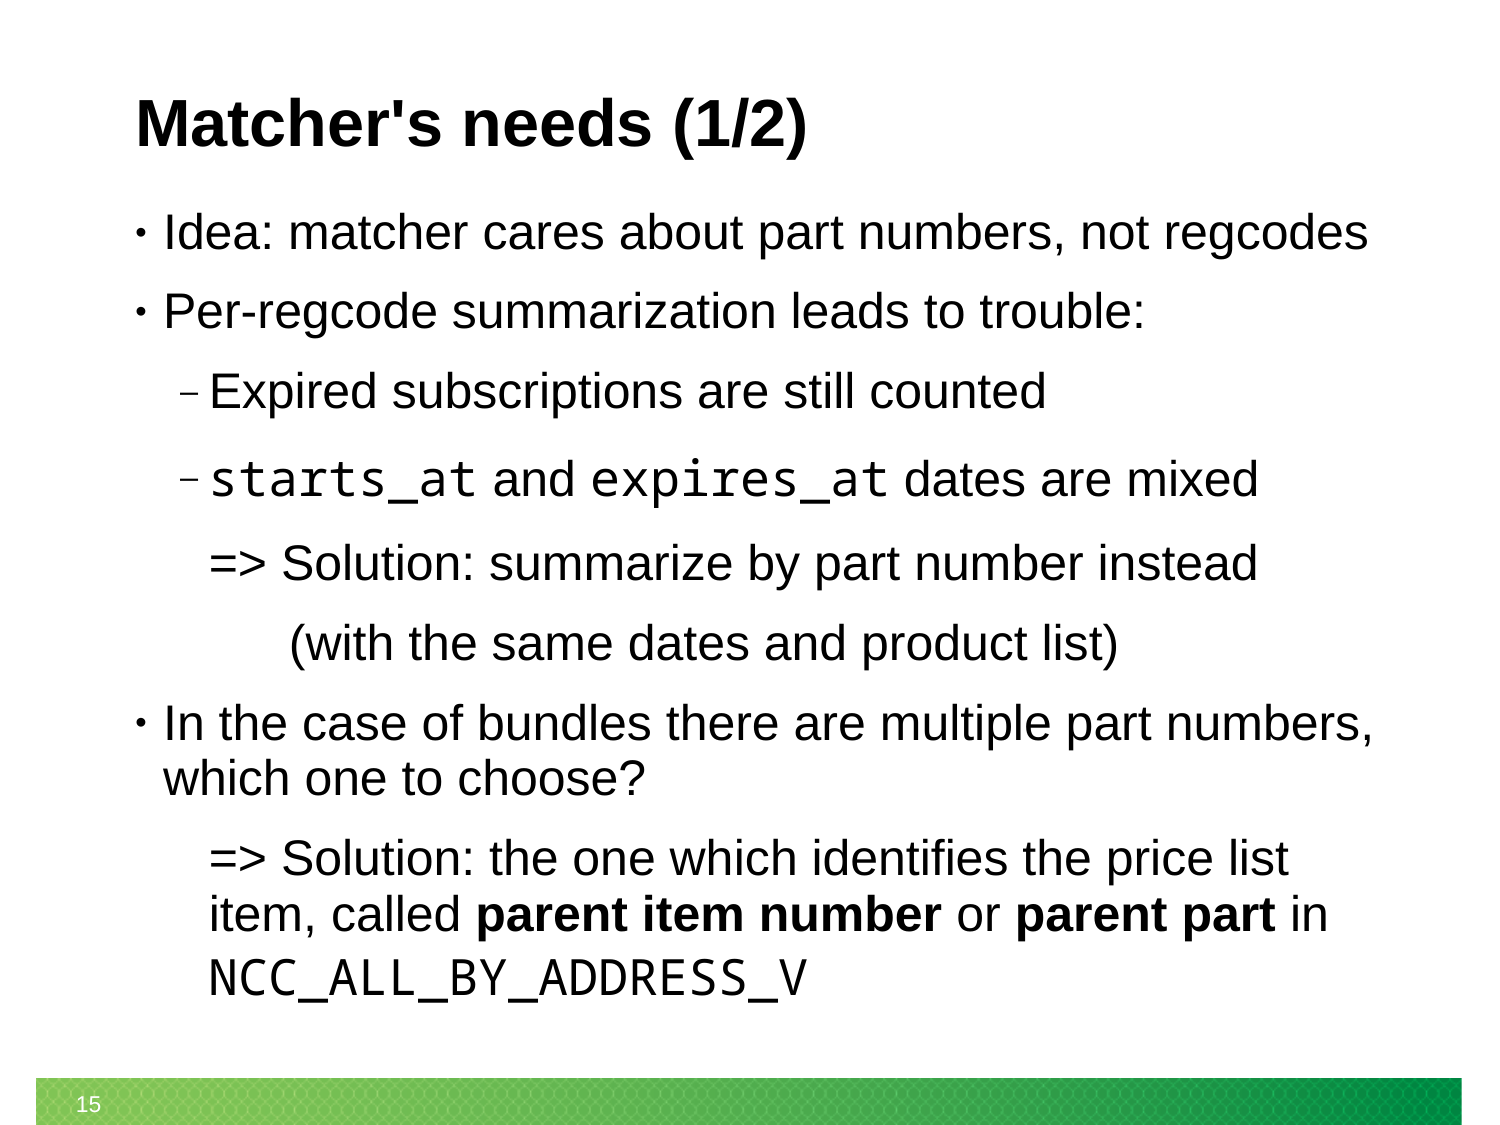

# Matcher's needs (1/2)
Idea: matcher cares about part numbers, not regcodes
Per-regcode summarization leads to trouble:
Expired subscriptions are still counted
starts_at and expires_at dates are mixed
=> Solution: summarize by part number instead
 (with the same dates and product list)
In the case of bundles there are multiple part numbers, which one to choose?
=> Solution: the one which identifies the price list item, called parent item number or parent part in NCC_ALL_BY_ADDRESS_V